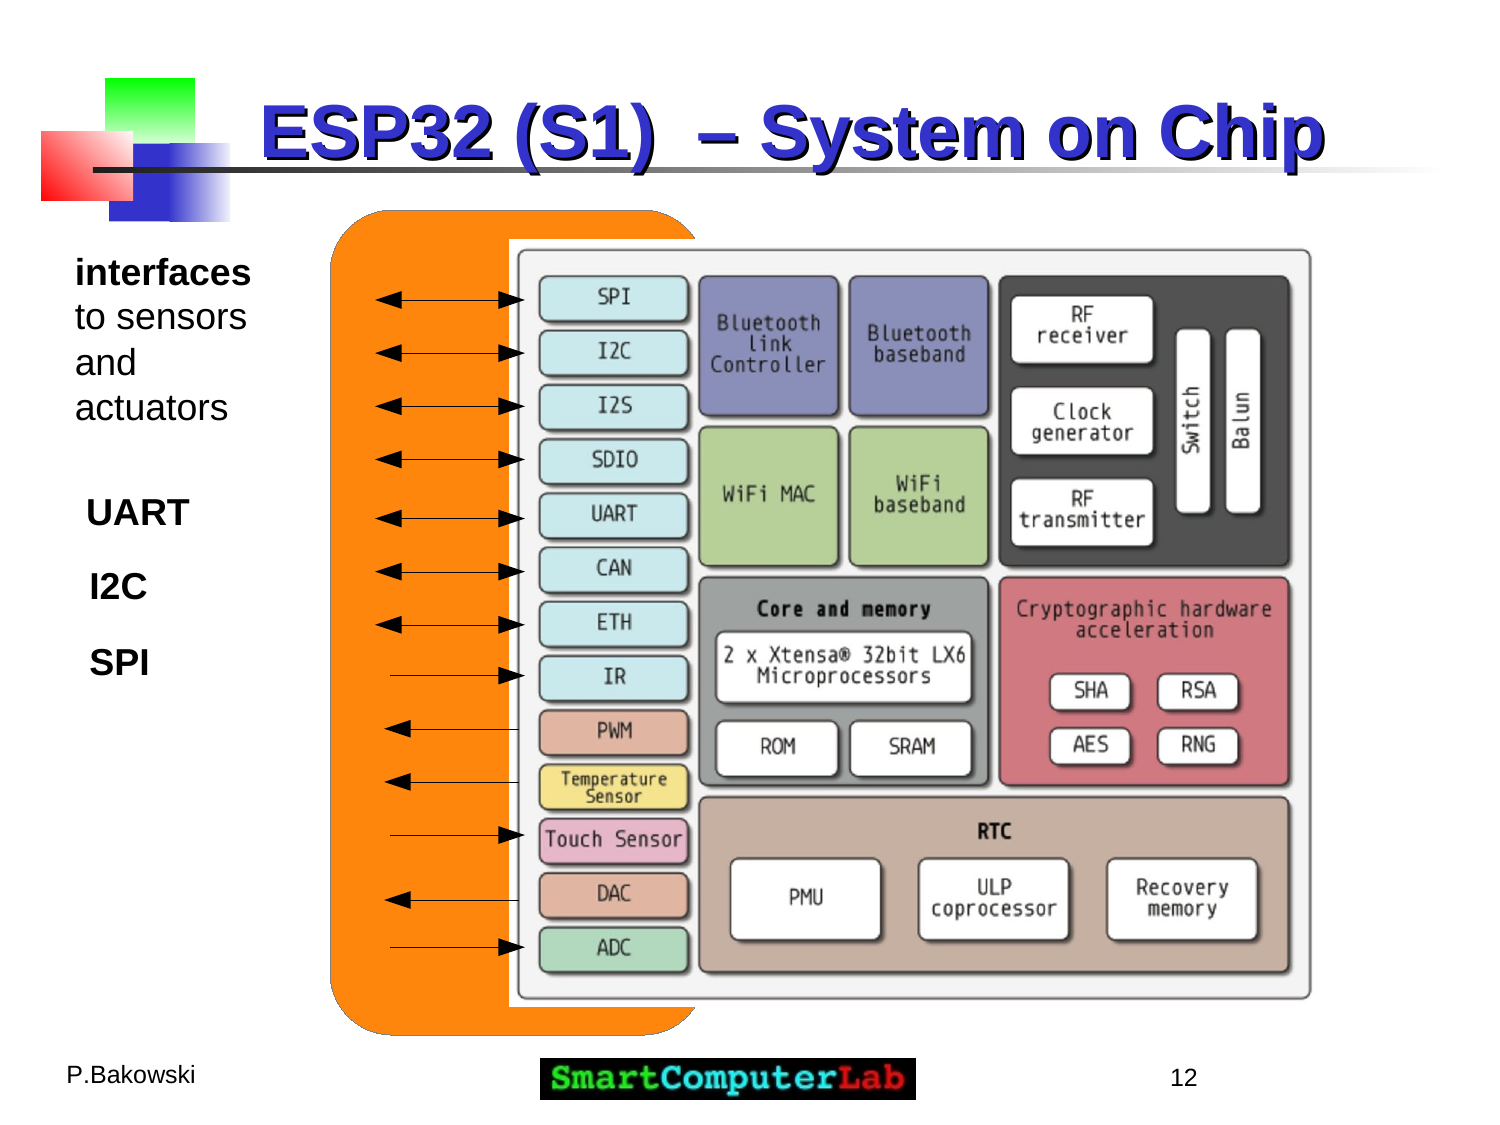

# ESP32 (S1) – System on Chip
interfaces to sensors and actuators
UART
I2C
SPI
12